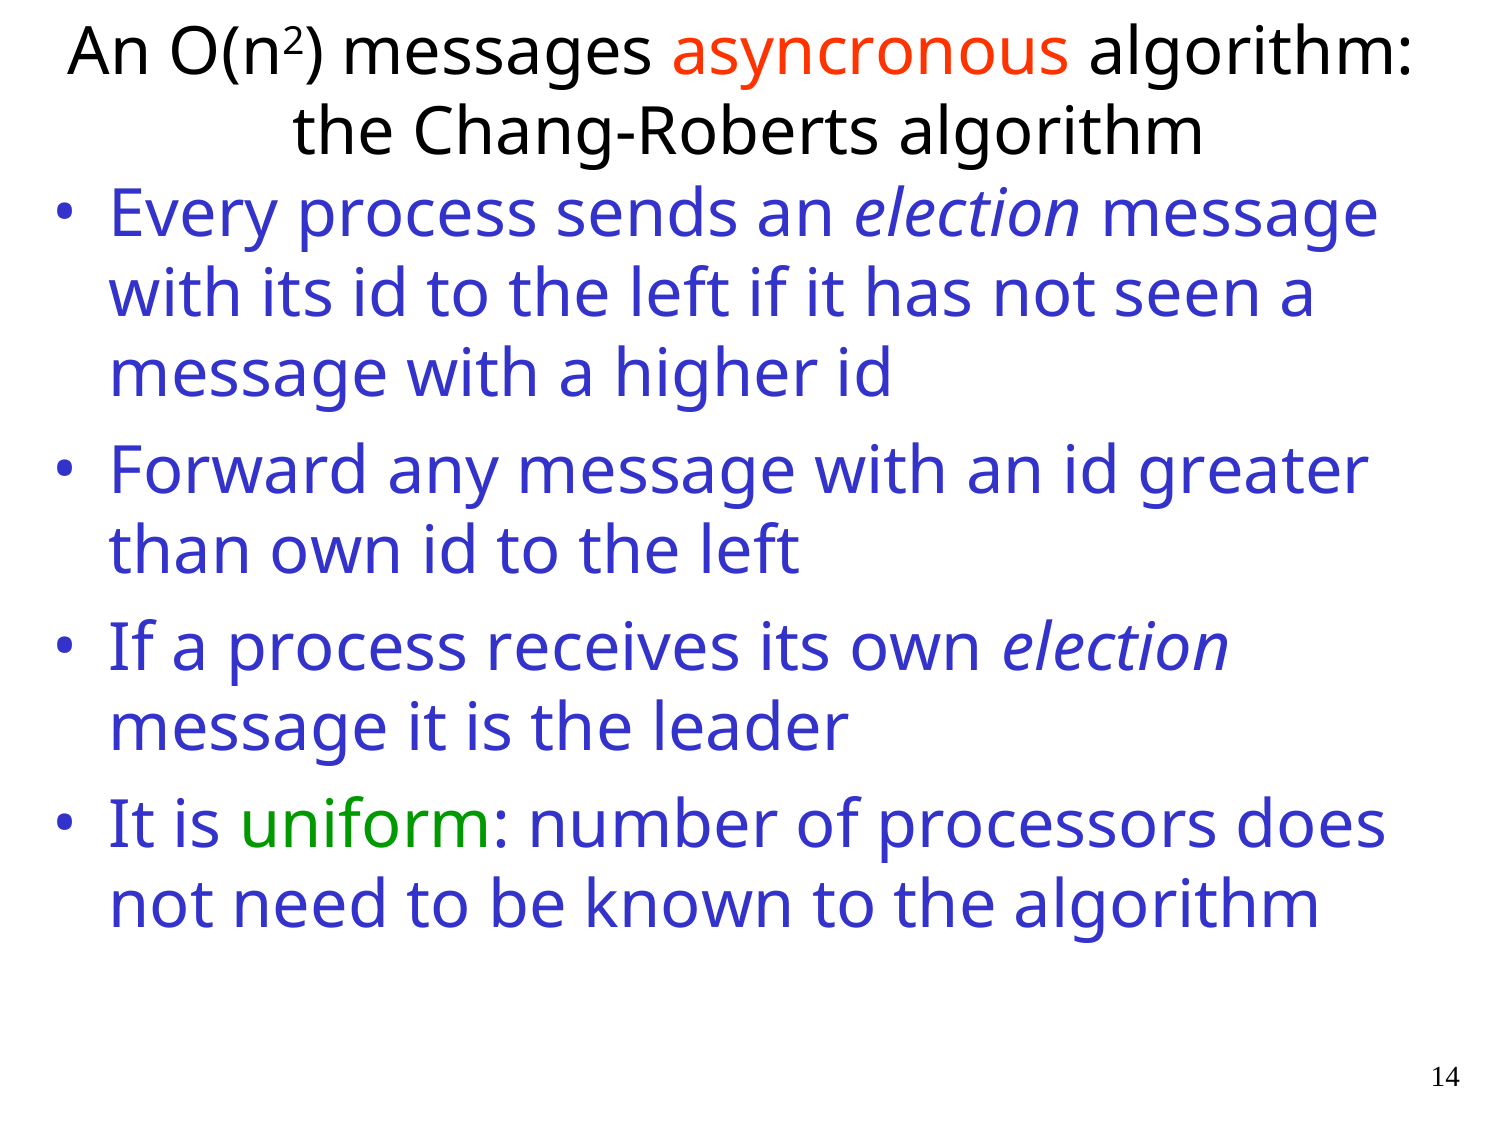

# An O(n2) messages asyncronous algorithm: the Chang-Roberts algorithm
Every process sends an election message with its id to the left if it has not seen a message with a higher id
Forward any message with an id greater than own id to the left
If a process receives its own election message it is the leader
It is uniform: number of processors does not need to be known to the algorithm